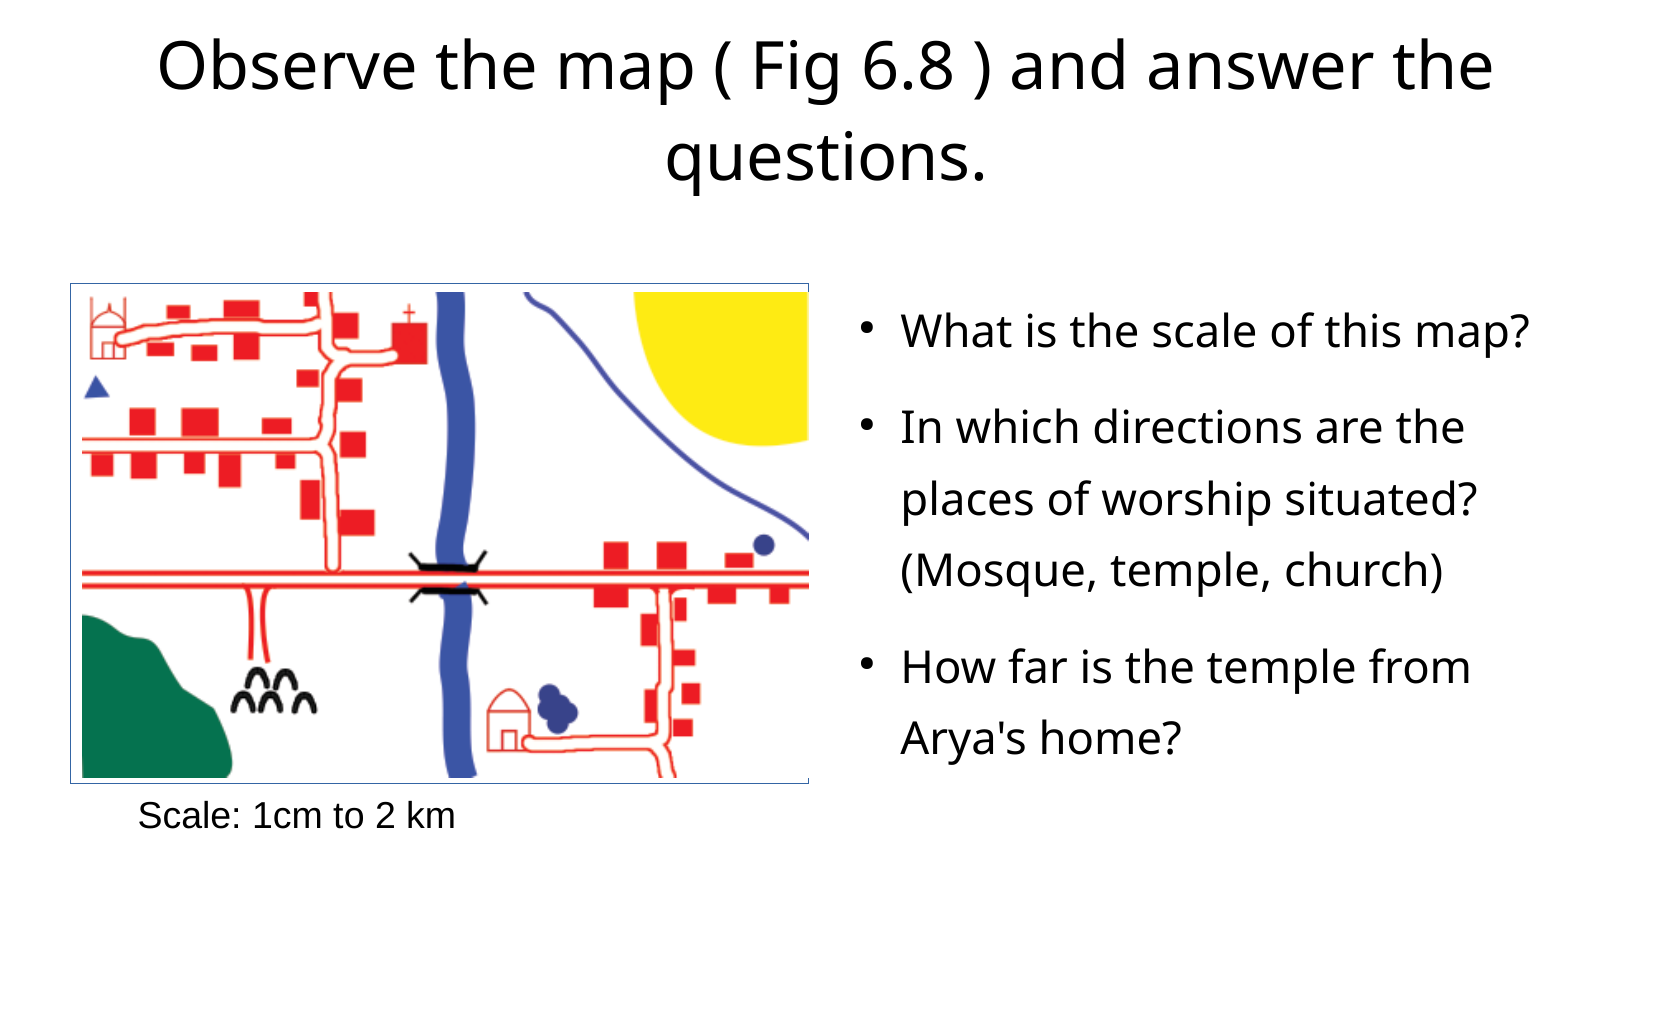

# Observe the map ( Fig 6.8 ) and answer the questions.
What is the scale of this map?
In which directions are the places of worship situated?(Mosque, temple, church)
How far is the temple from Arya's home?
Scale: 1cm to 2 km‍